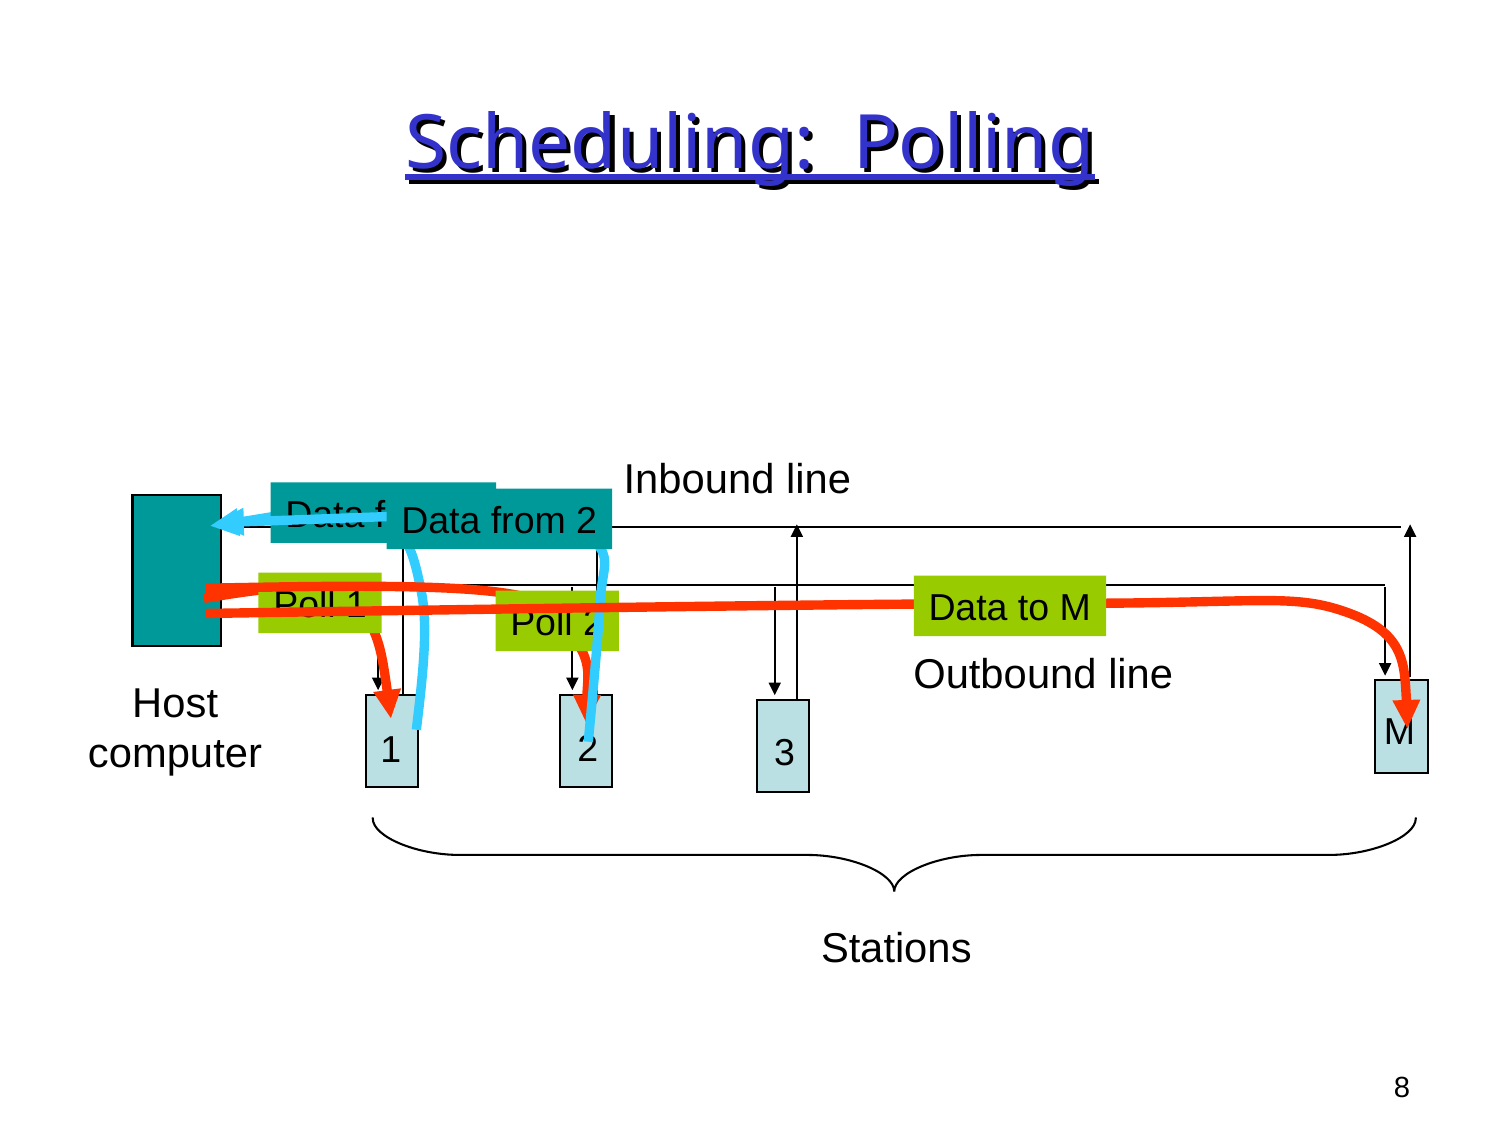

# Scheduling: Polling
Inbound line
Outbound line
Host
computer
Stations
Data from 1
Data from 2
Poll 1
Data to M
Poll 2
M
2
1
3
8